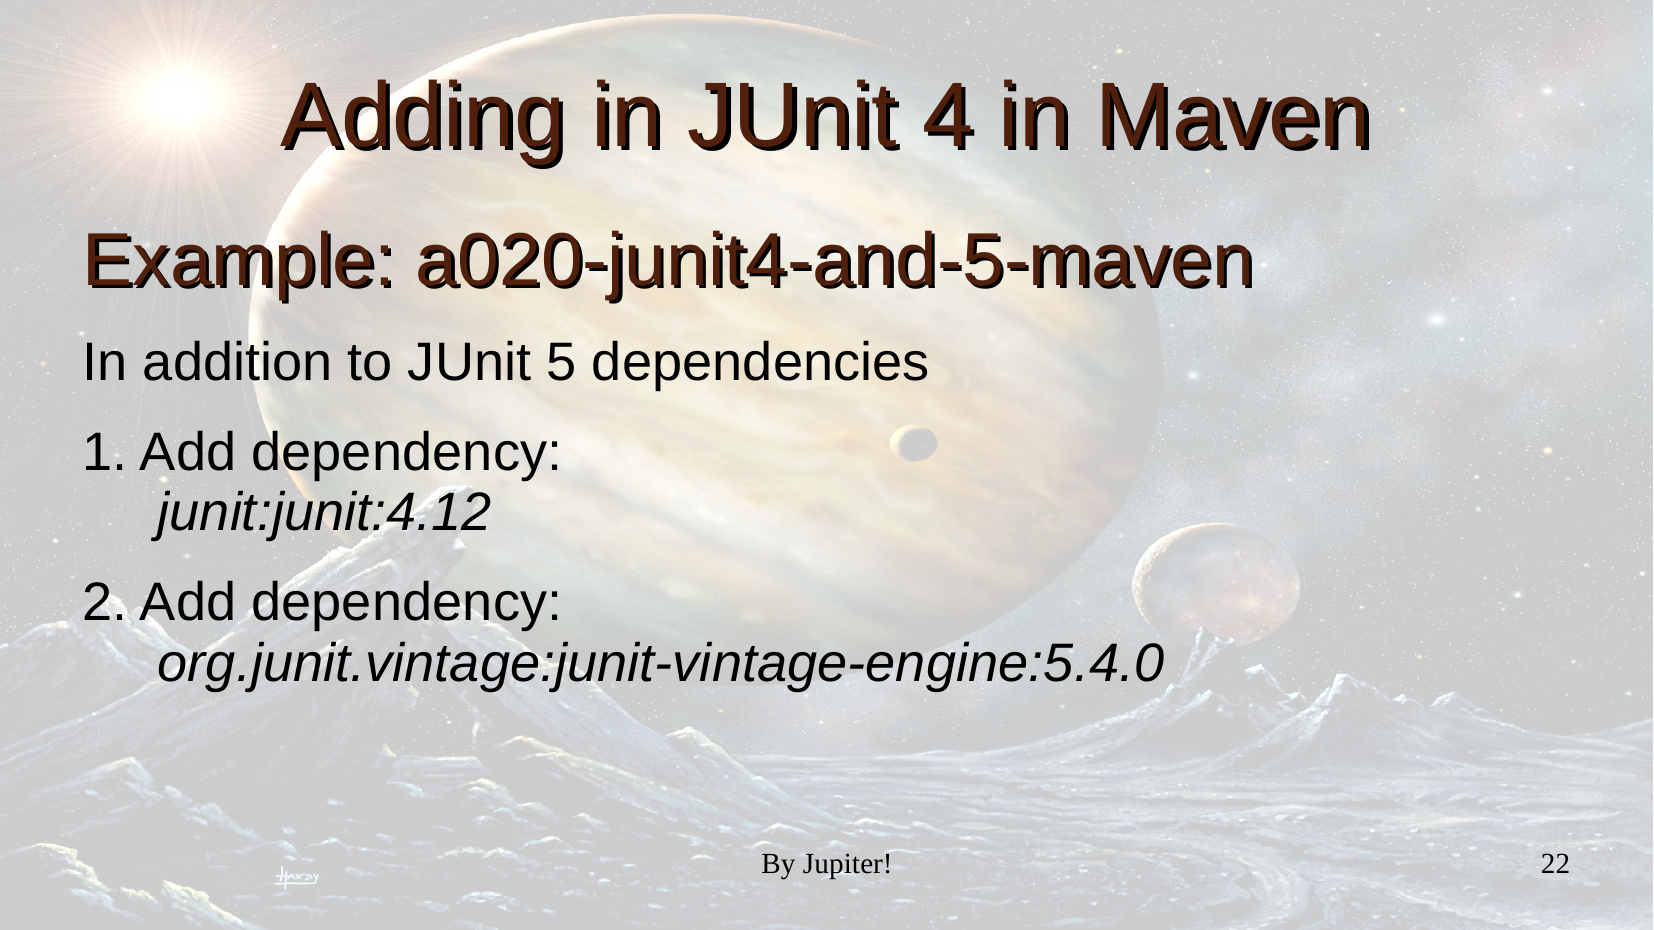

# Adding in JUnit 4 in Maven
Example: a020-junit4-and-5-maven
In addition to JUnit 5 dependencies
1. Add dependency:
	junit:junit:4.12
2. Add dependency:
	org.junit.vintage:junit-vintage-engine:5.4.0
By Jupiter!